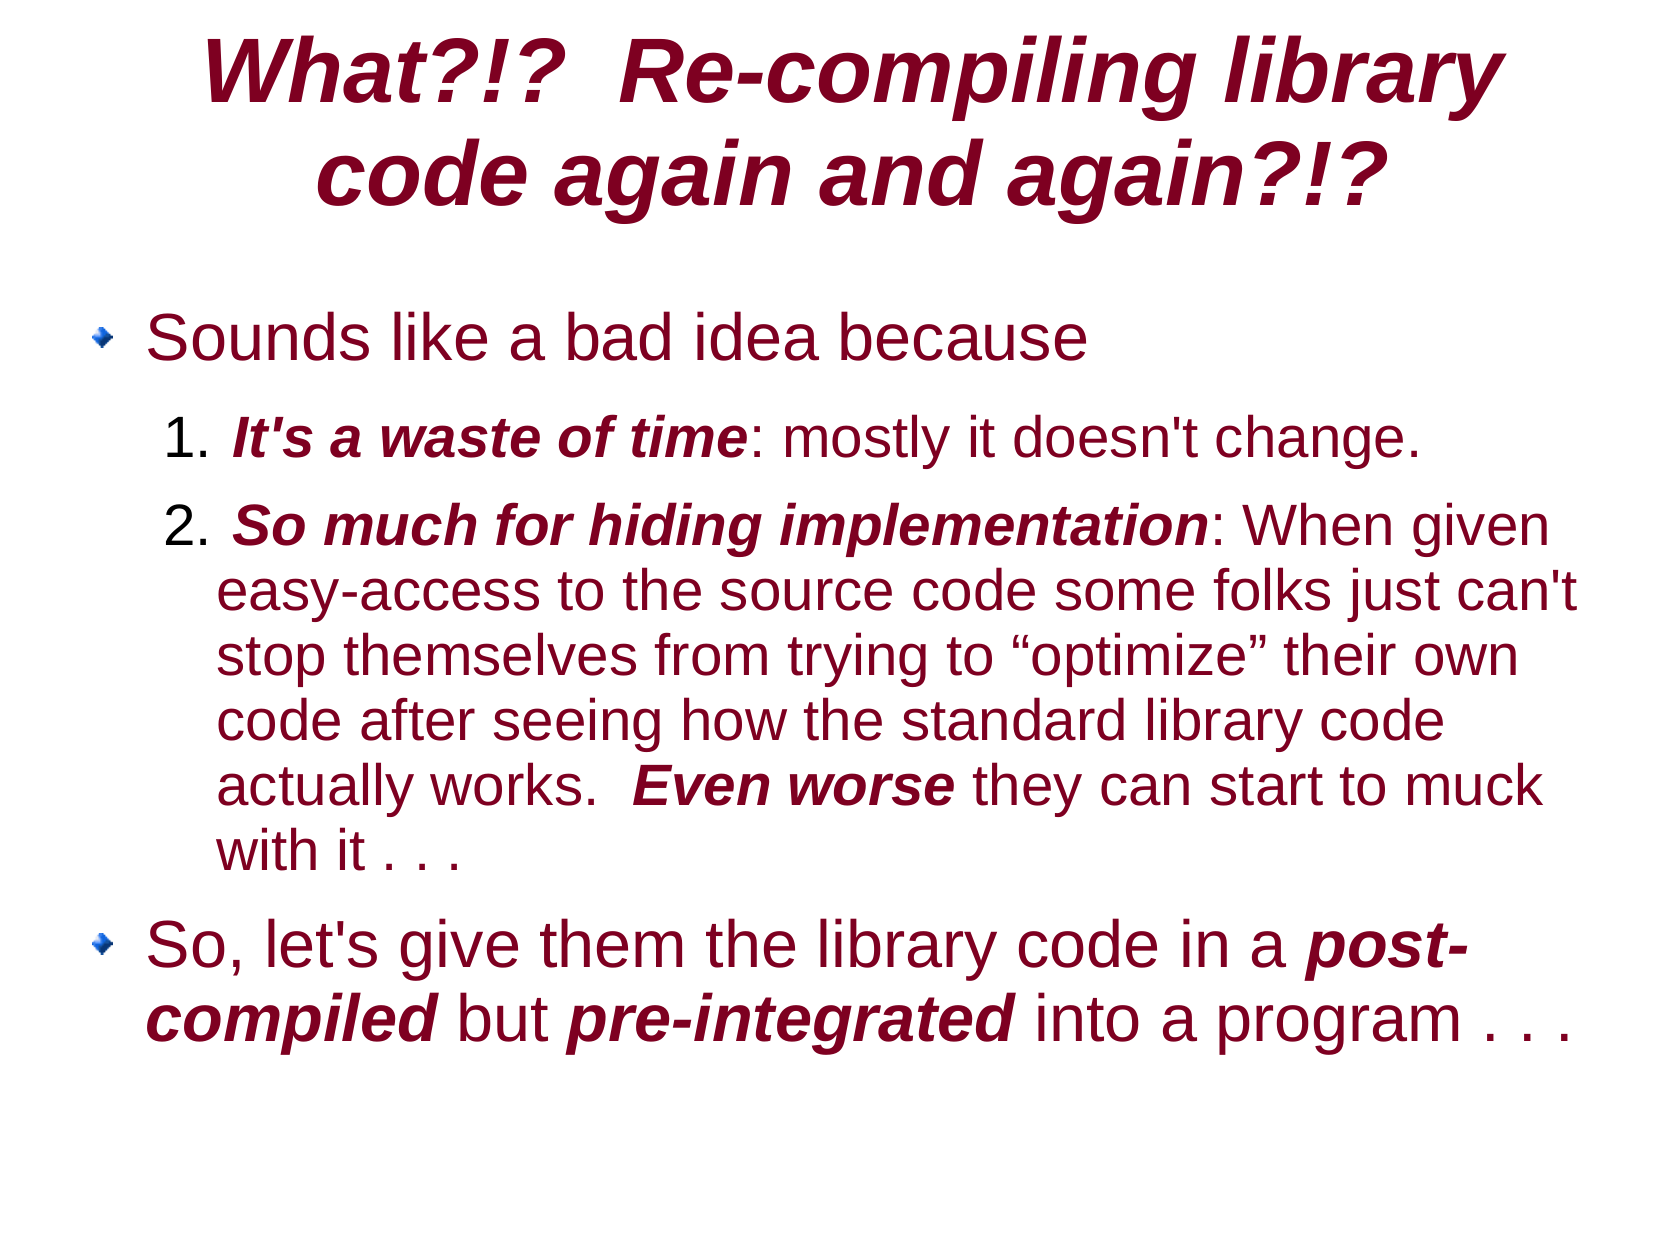

# What?!? Re-compiling library code again and again?!?
Sounds like a bad idea because
 It's a waste of time: mostly it doesn't change.
 So much for hiding implementation: When given easy-access to the source code some folks just can't stop themselves from trying to “optimize” their own code after seeing how the standard library code actually works. Even worse they can start to muck with it . . .
So, let's give them the library code in a post-compiled but pre-integrated into a program . . .